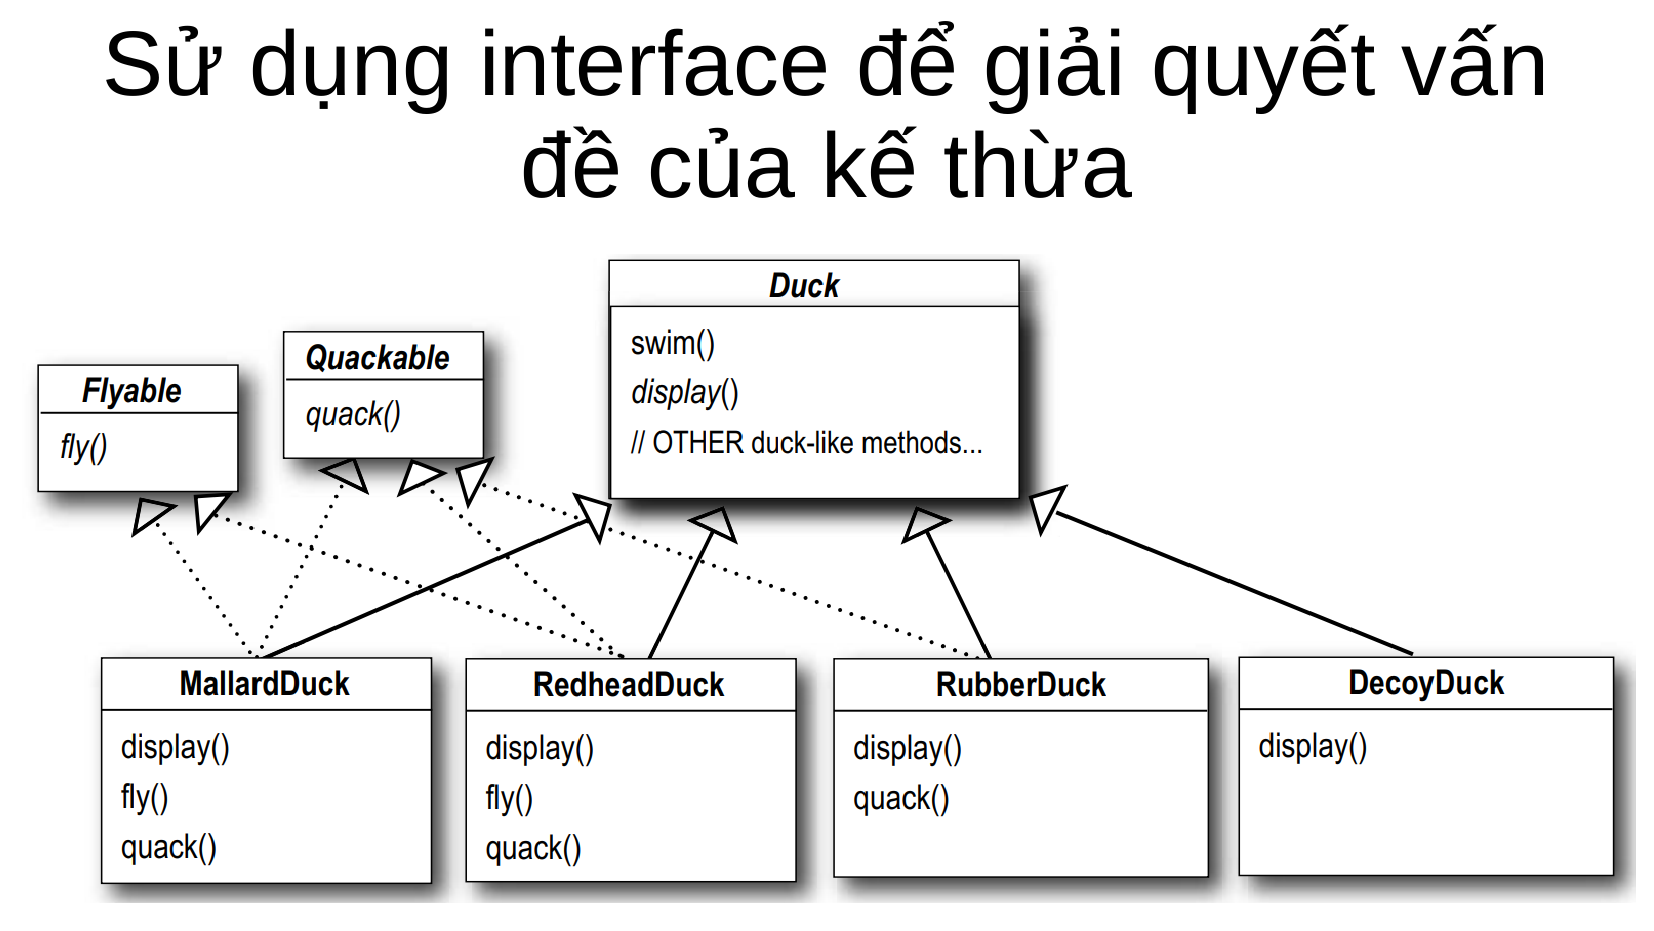

# Sử dụng interface để giải quyết vấn đề của kế thừa